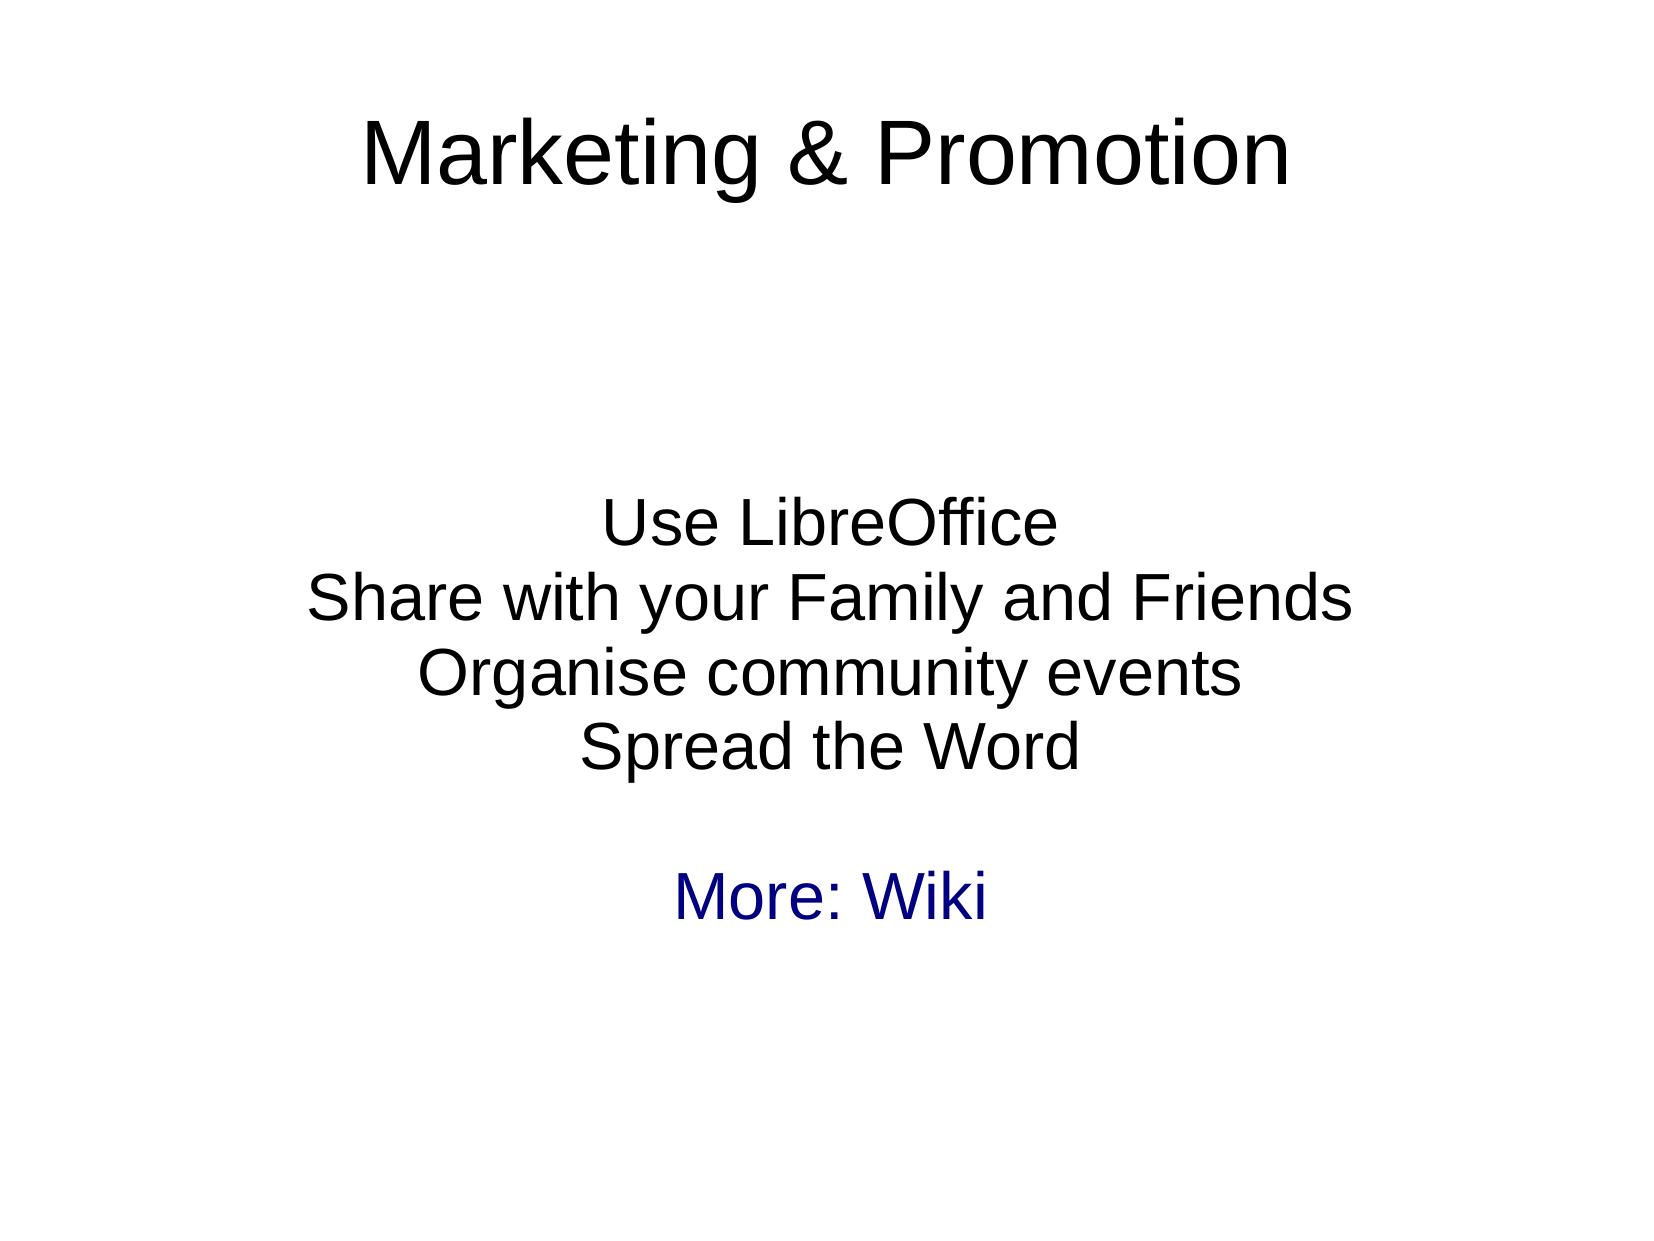

# Marketing & Promotion
Use LibreOffice
Share with your Family and Friends
Organise community events
Spread the Word
More: Wiki